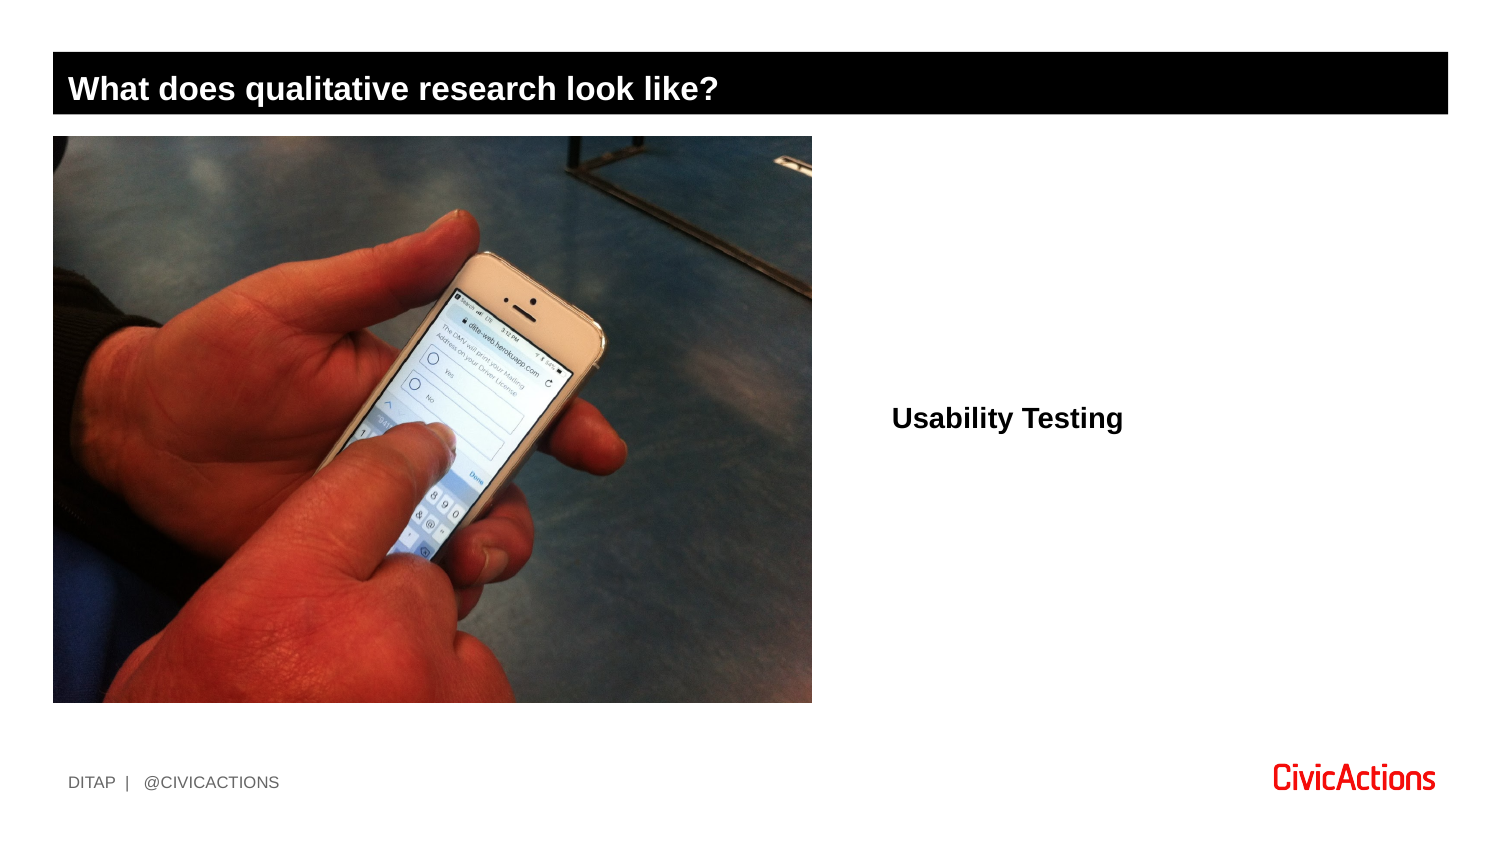

# What does qualitative research look like?
Usability Testing